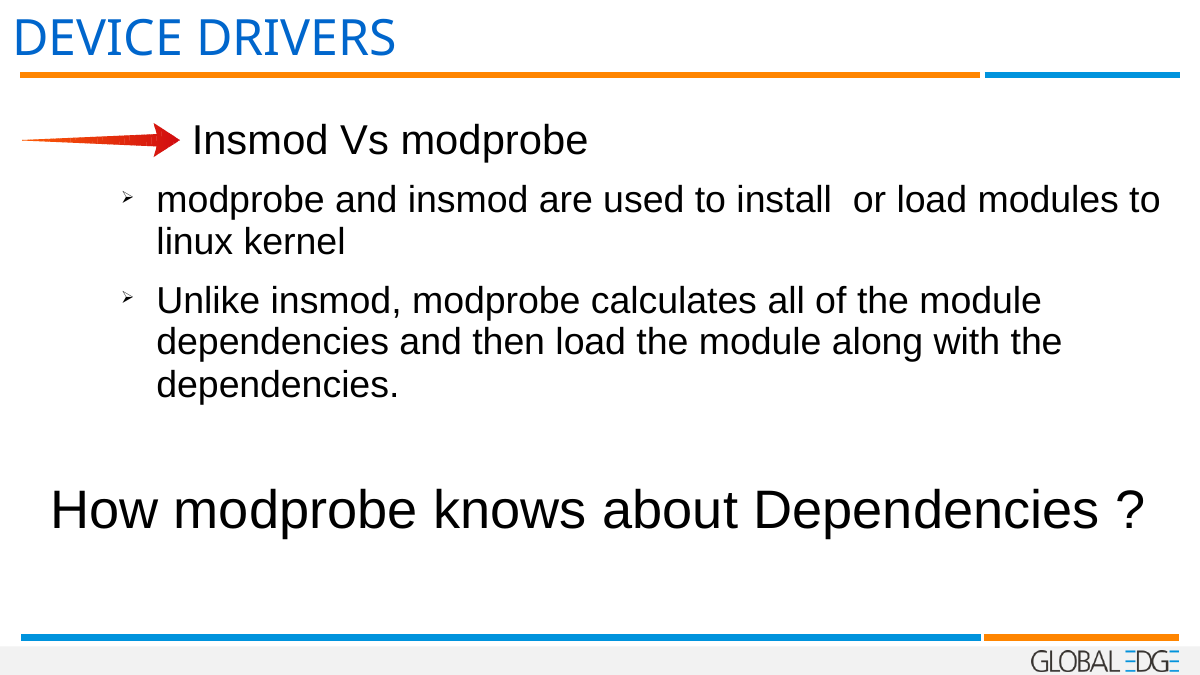

# DEVICE DRIVERS
Insmod Vs modprobe
modprobe and insmod are used to install or load modules to linux kernel
Unlike insmod, modprobe calculates all of the module dependencies and then load the module along with the dependencies.
How modprobe knows about Dependencies ?